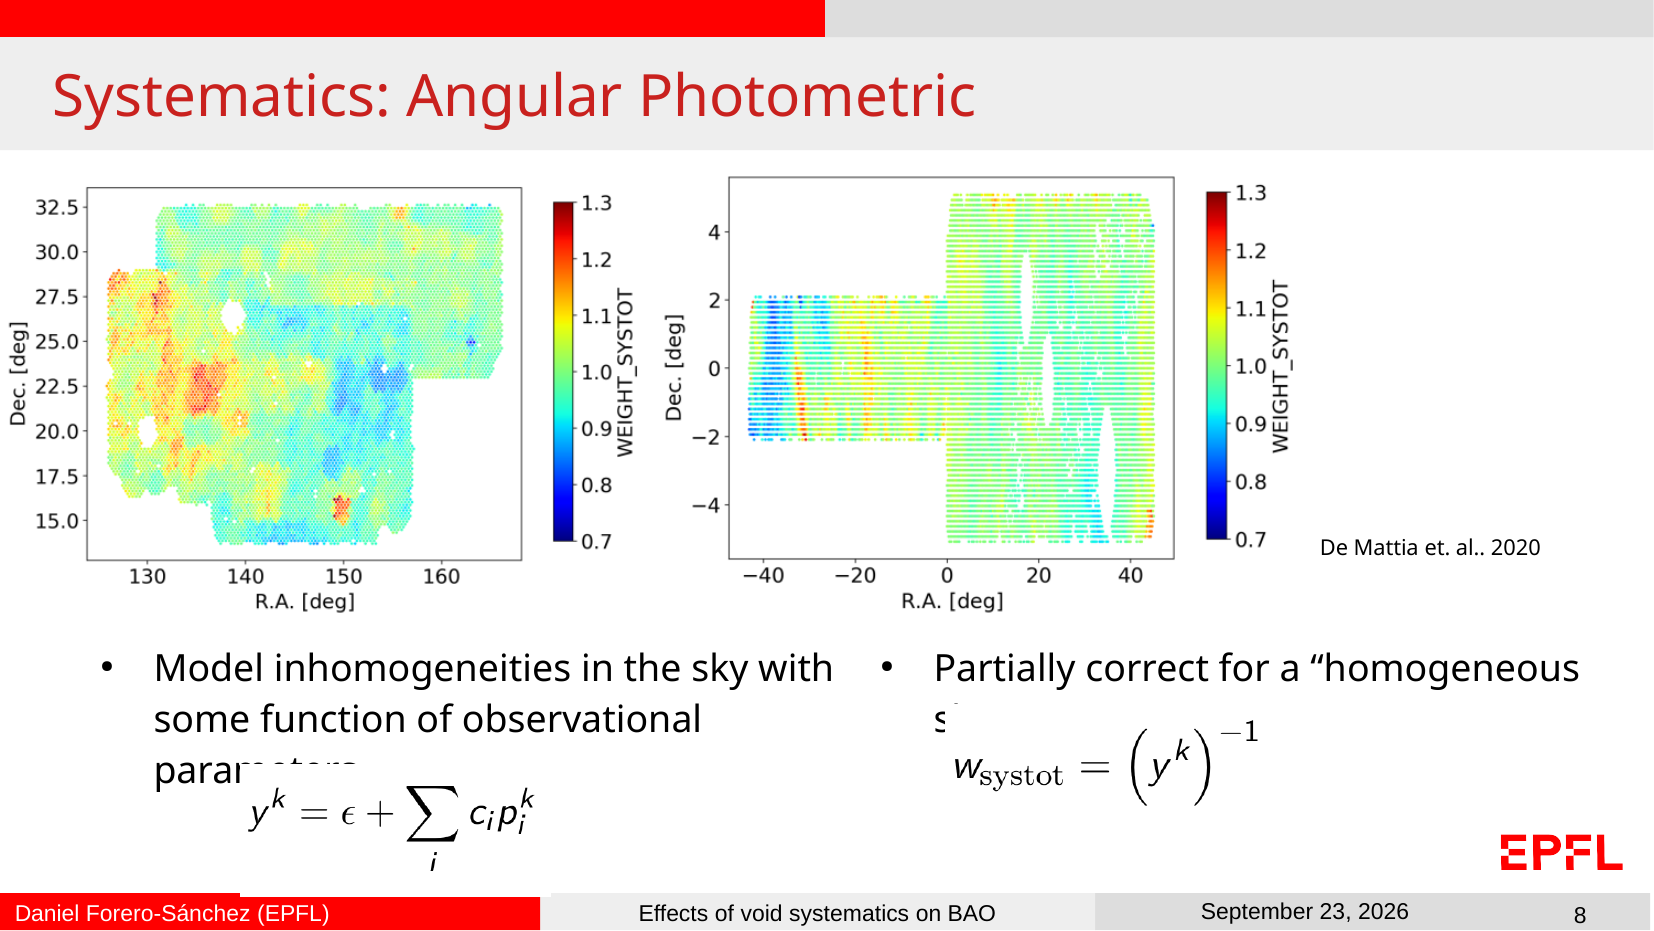

# Systematics: Angular Photometric
De Mattia et. al.. 2020
Model inhomogeneities in the sky with some function of observational parameters
Partially correct for a “homogeneous sky”
Effects of void systematics on BAO
8